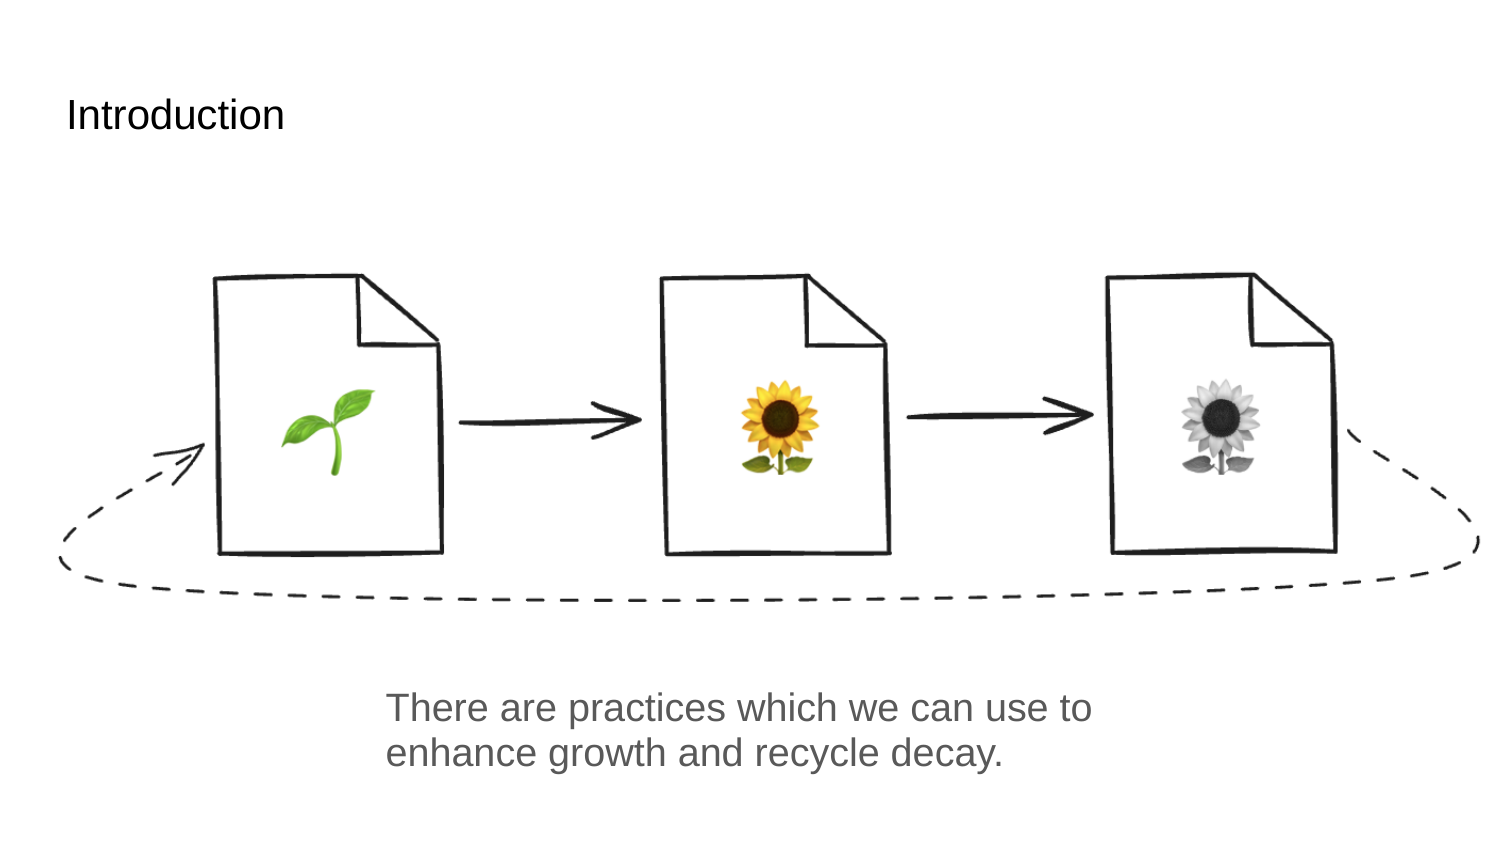

Introduction
# There are practices which we can use to enhance growth and recycle decay.